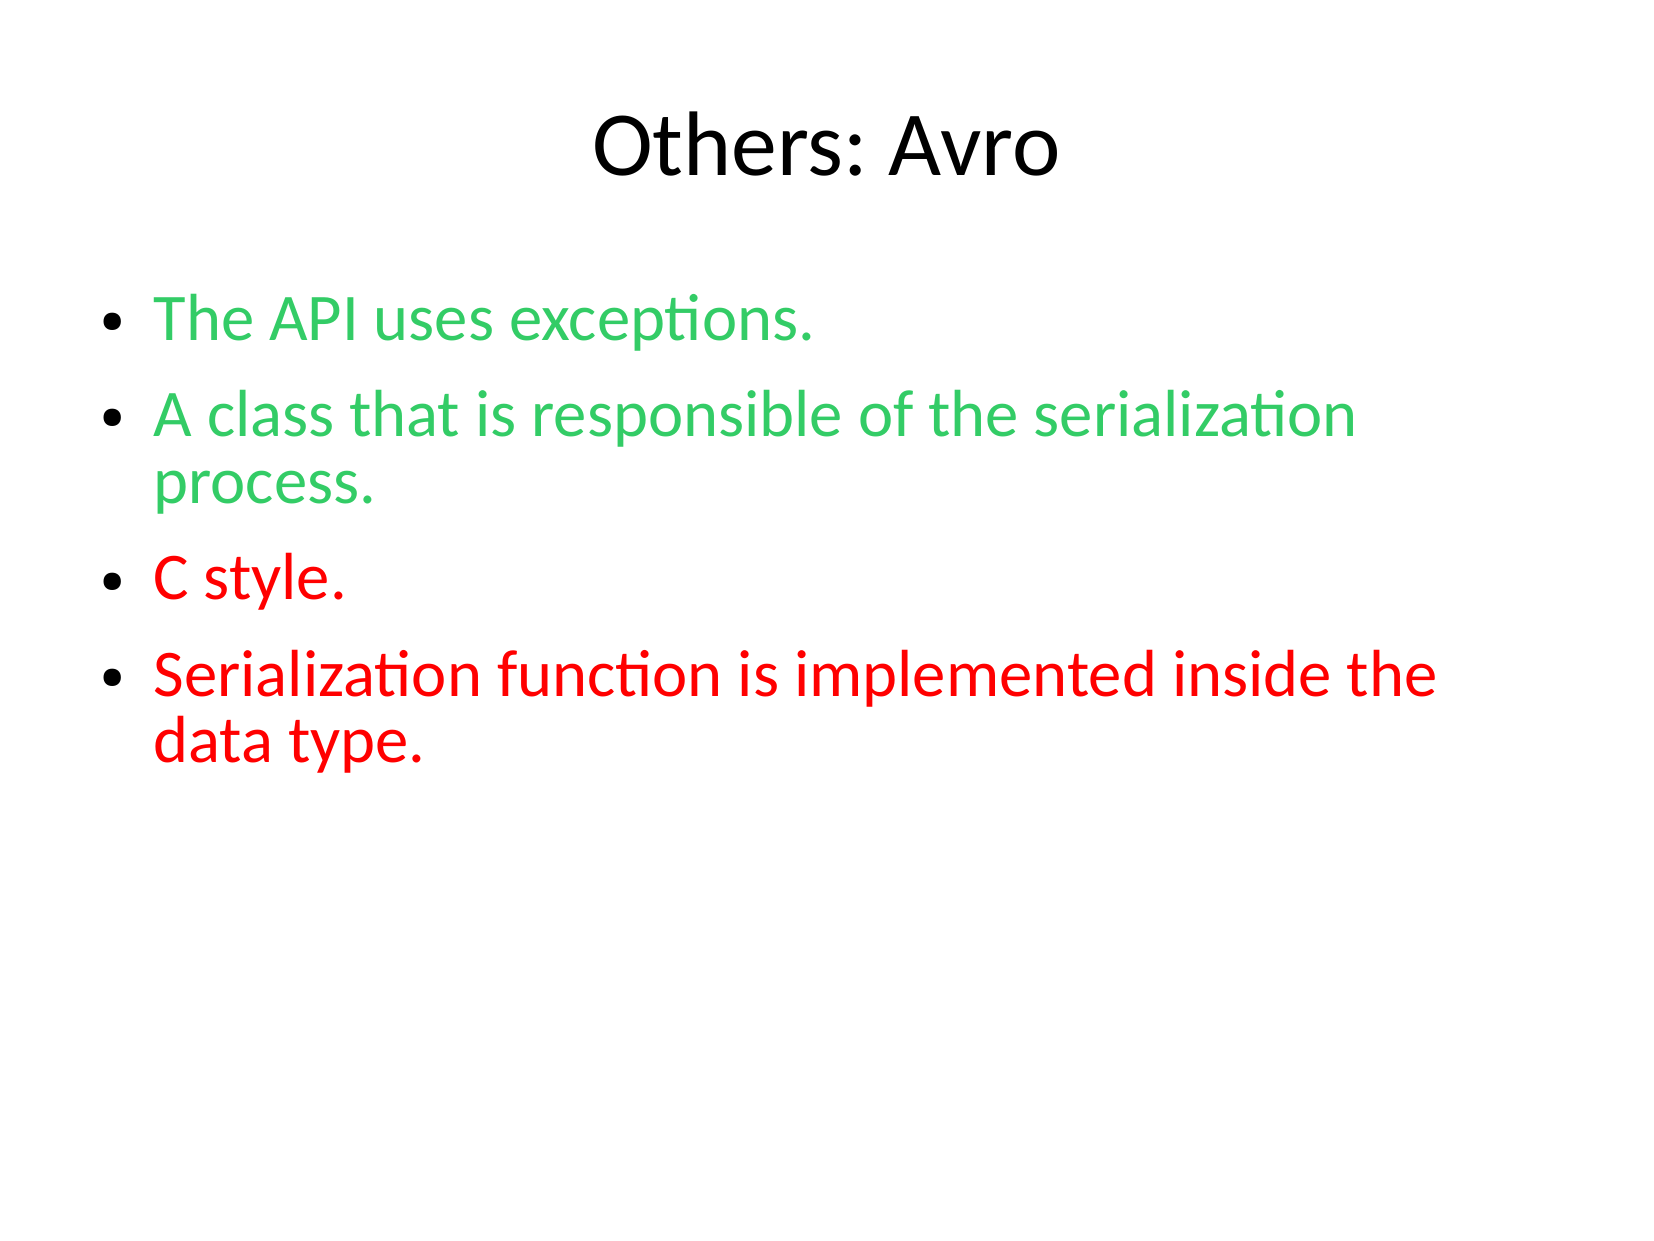

# Others: Avro
The API uses exceptions.
A class that is responsible of the serialization process.
C style.
Serialization function is implemented inside the data type.